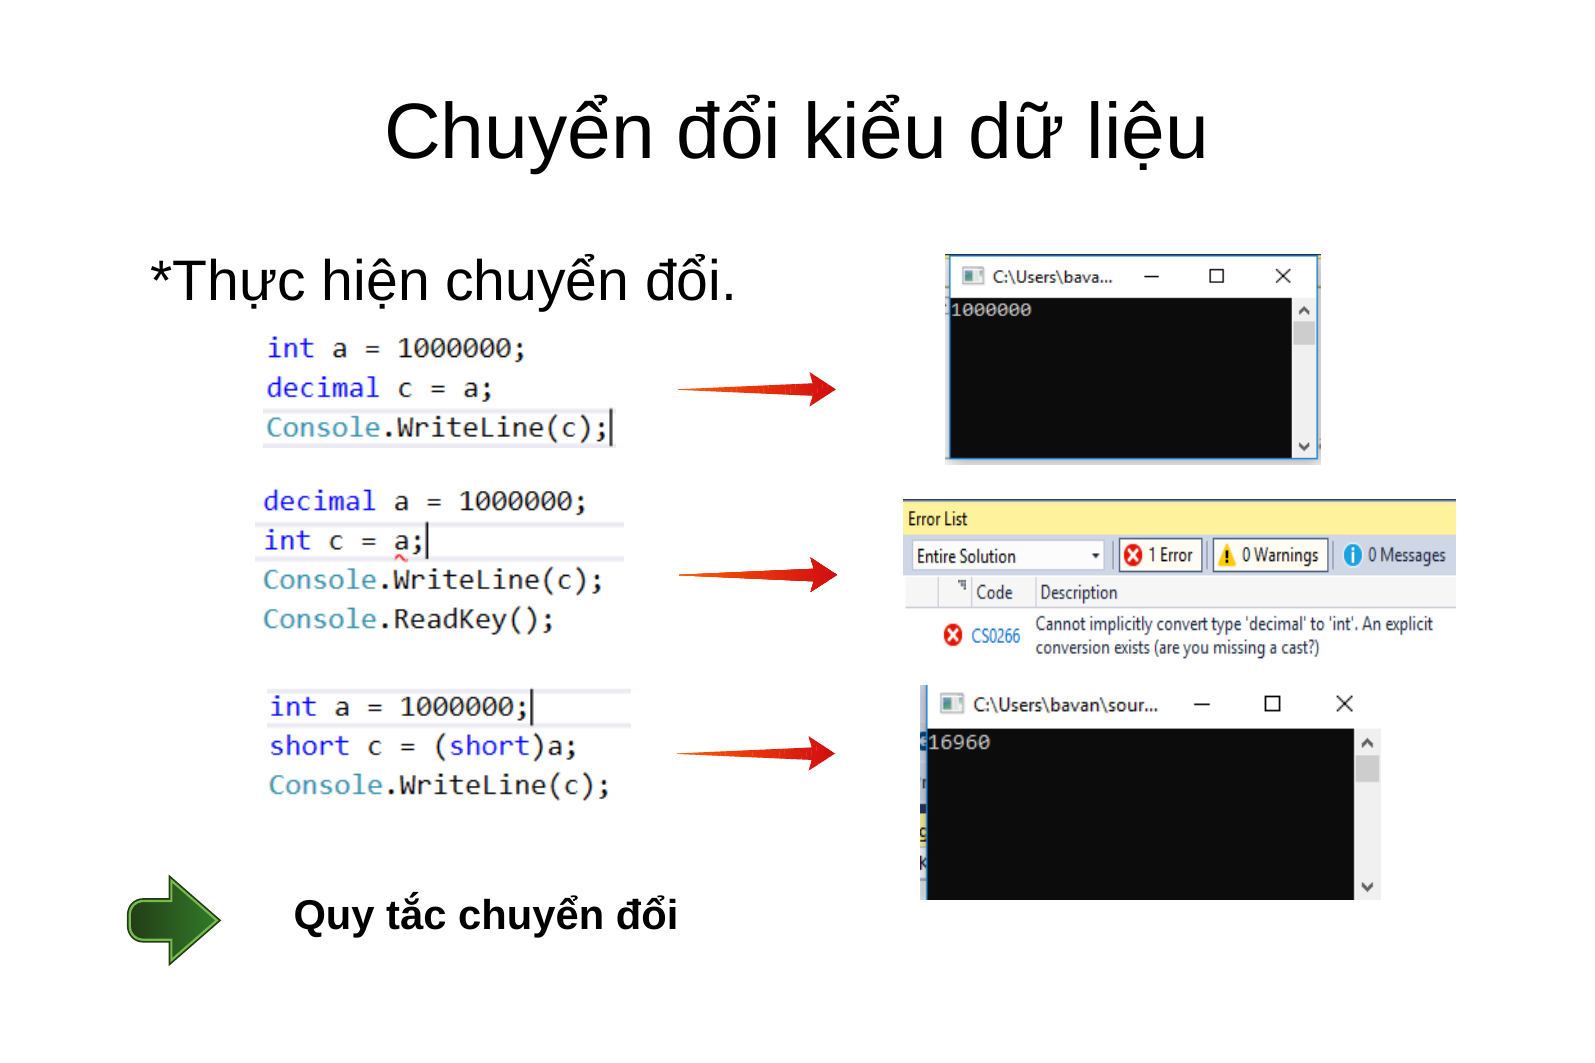

# Chuyển đổi kiểu dữ liệu
*Thực hiện chuyển đổi.
Quy tắc chuyển đổi